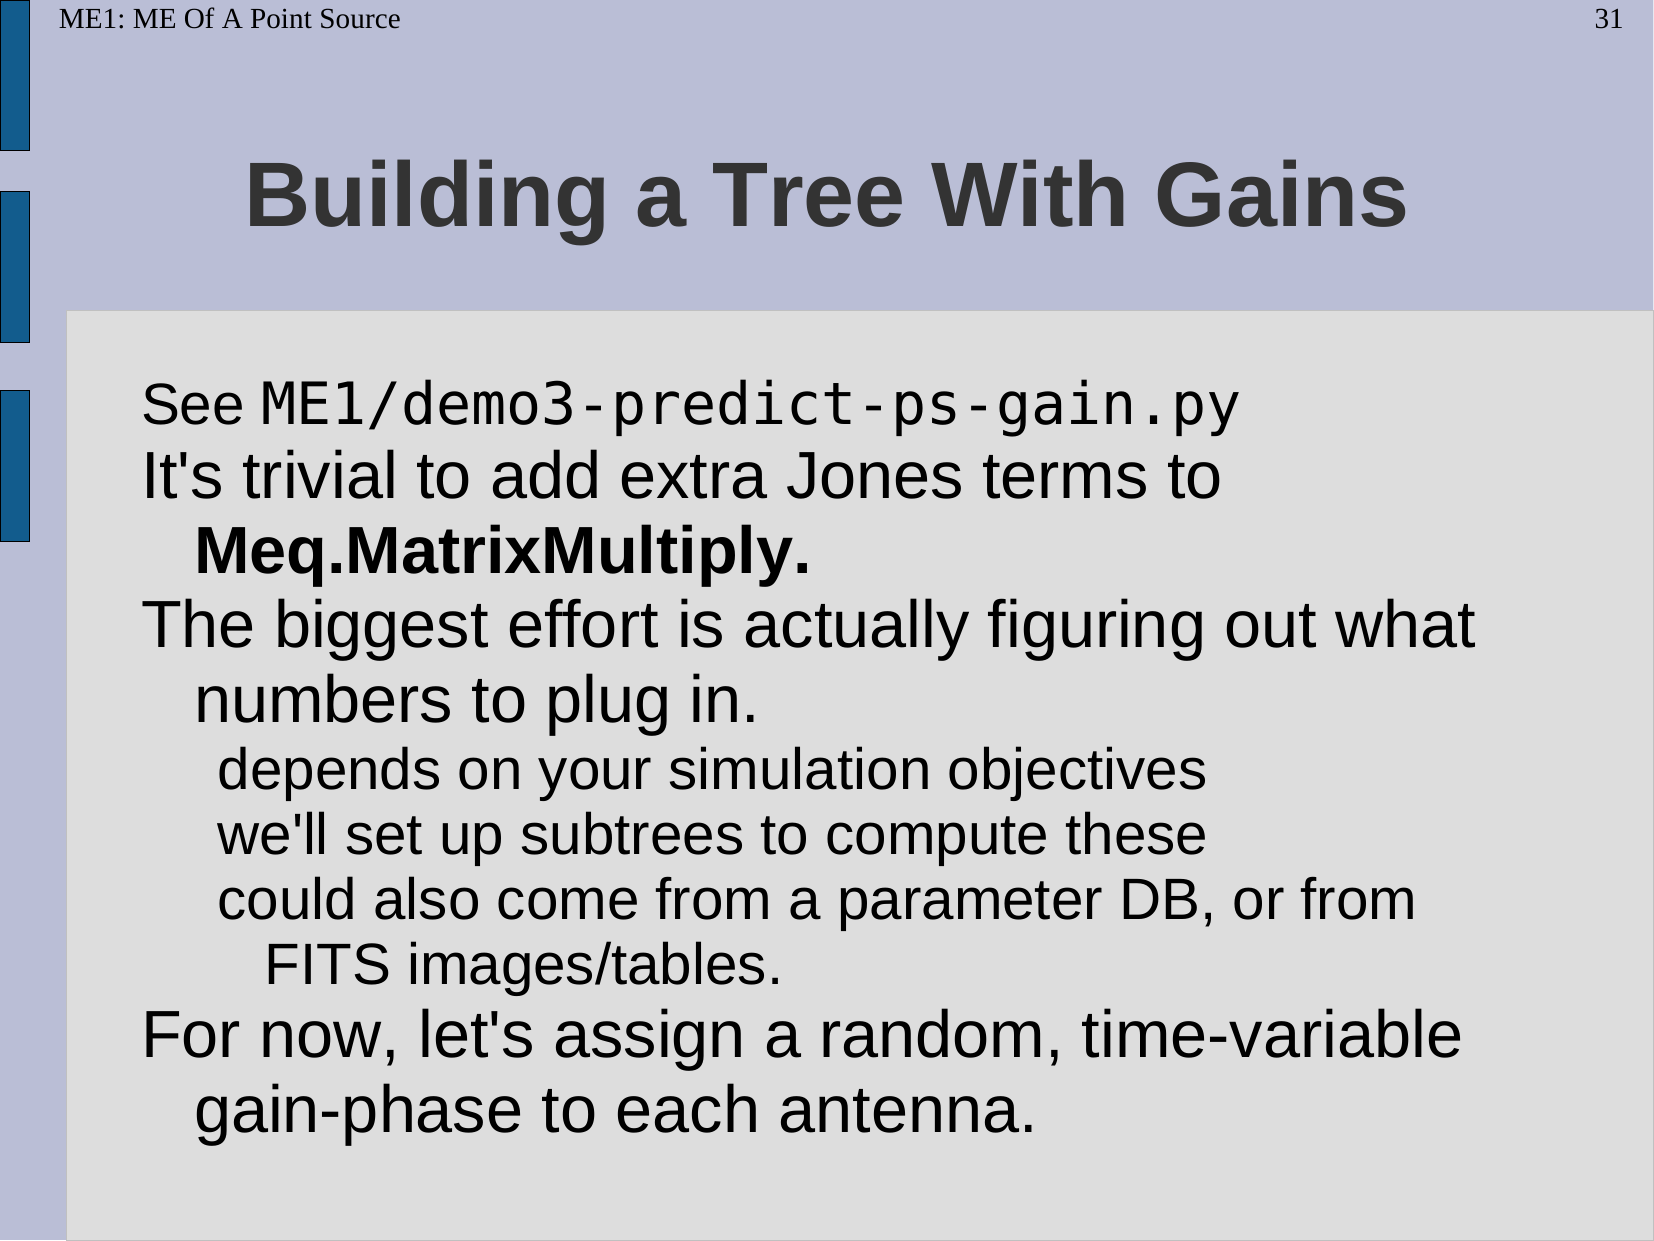

ME1: ME Of A Point Source
31
# Building a Tree With Gains
See ME1/demo3-predict-ps-gain.py
It's trivial to add extra Jones terms to Meq.MatrixMultiply.
The biggest effort is actually figuring out what numbers to plug in.
depends on your simulation objectives
we'll set up subtrees to compute these
could also come from a parameter DB, or from FITS images/tables.
For now, let's assign a random, time-variable gain-phase to each antenna.